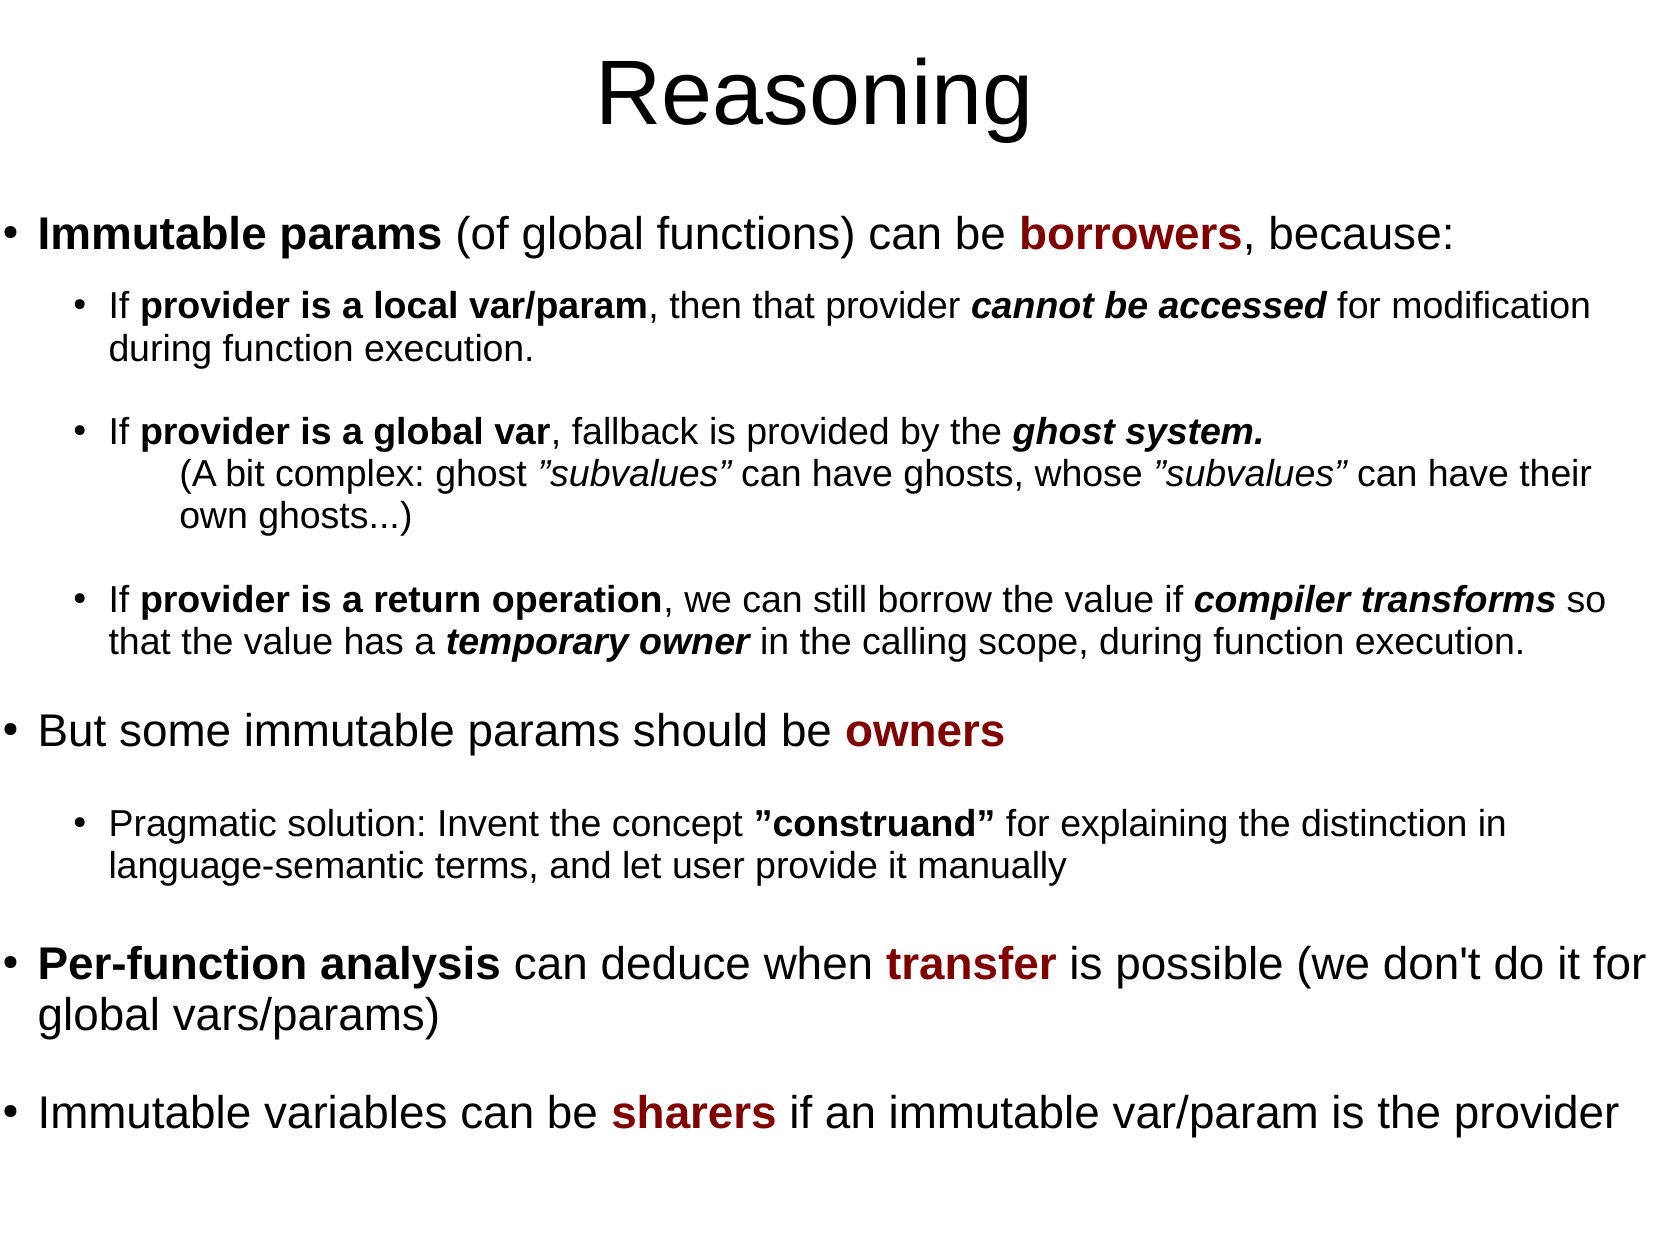

# Reasoning
Immutable params (of global functions) can be borrowers, because:
If provider is a local var/param, then that provider cannot be accessed for modification during function execution.
If provider is a global var, fallback is provided by the ghost system.
(A bit complex: ghost ”subvalues” can have ghosts, whose ”subvalues” can have their own ghosts...)
If provider is a return operation, we can still borrow the value if compiler transforms so that the value has a temporary owner in the calling scope, during function execution.
But some immutable params should be owners
Pragmatic solution: Invent the concept ”construand” for explaining the distinction in language-semantic terms, and let user provide it manually
Per-function analysis can deduce when transfer is possible (we don't do it for global vars/params)
Immutable variables can be sharers if an immutable var/param is the provider